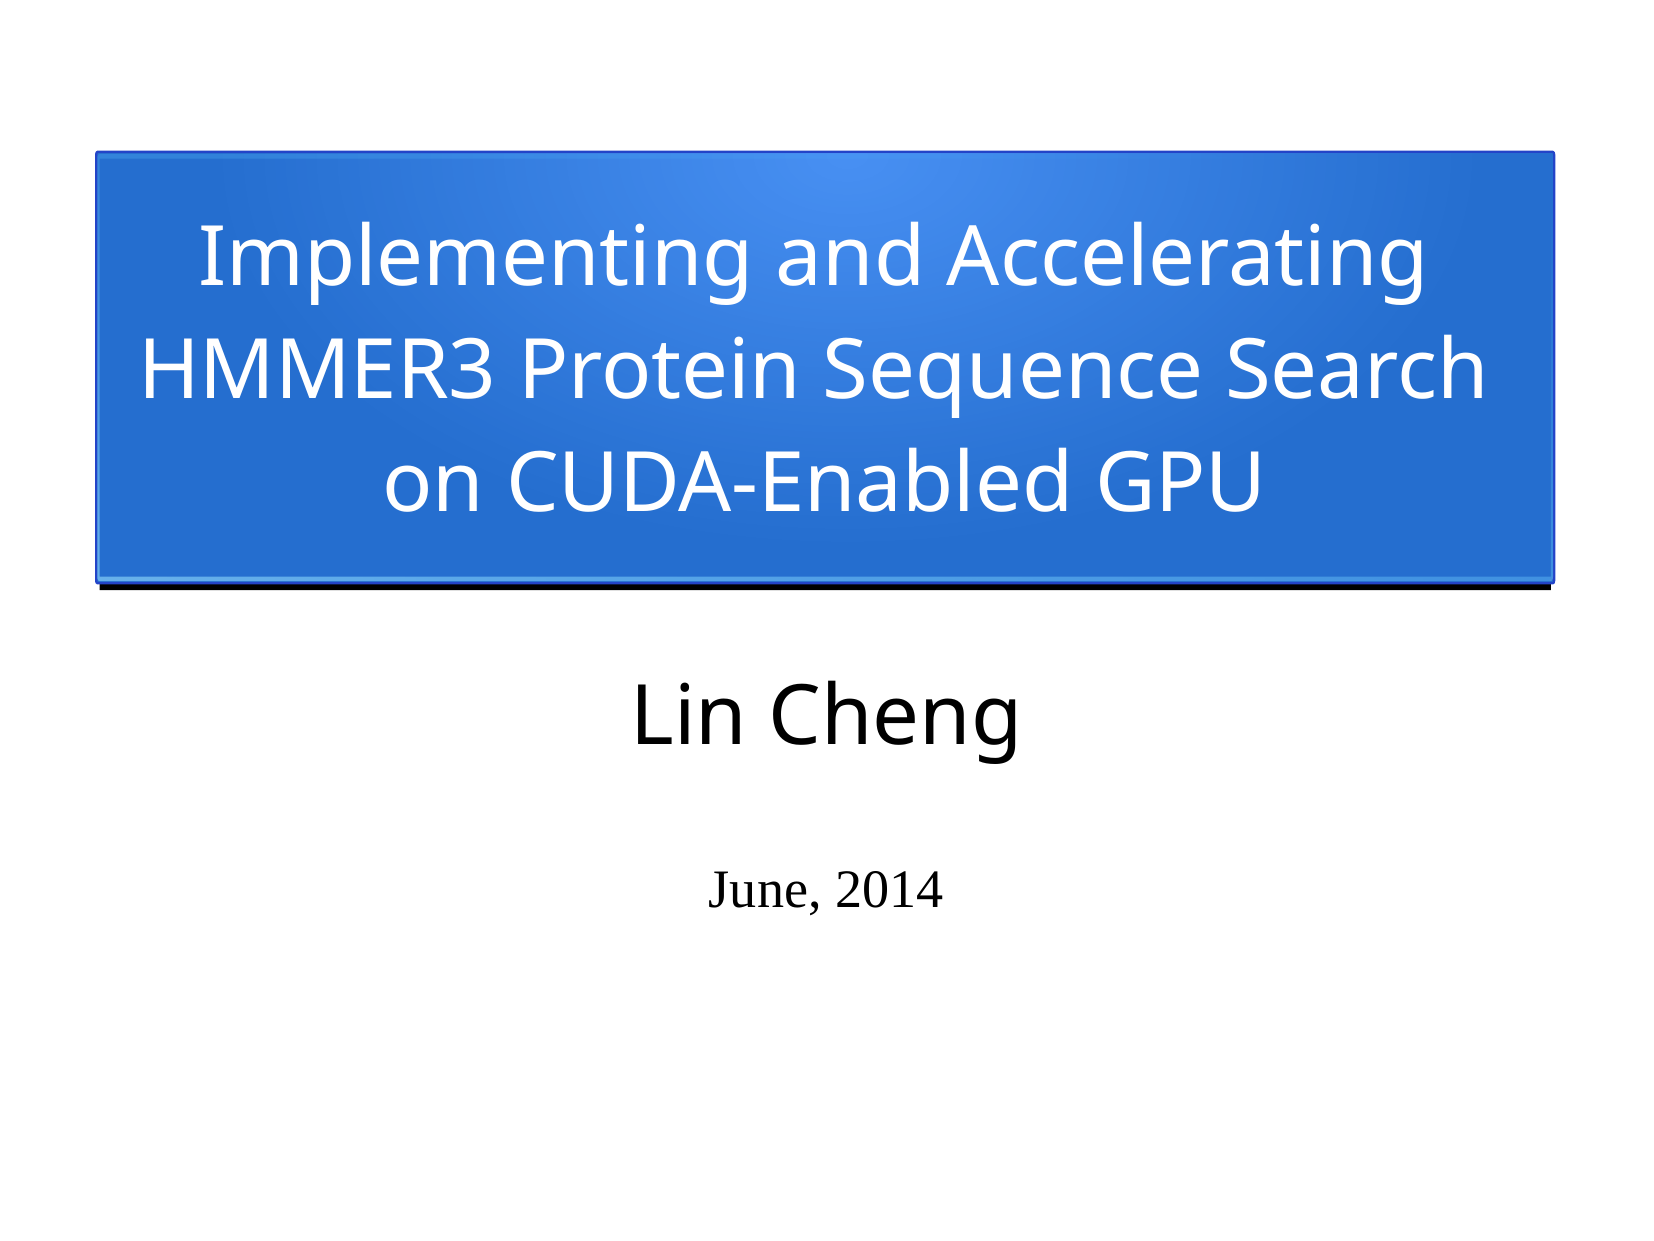

Implementing and Accelerating
HMMER3 Protein Sequence Search
on CUDA-Enabled GPU
# Lin Cheng
June, 2014